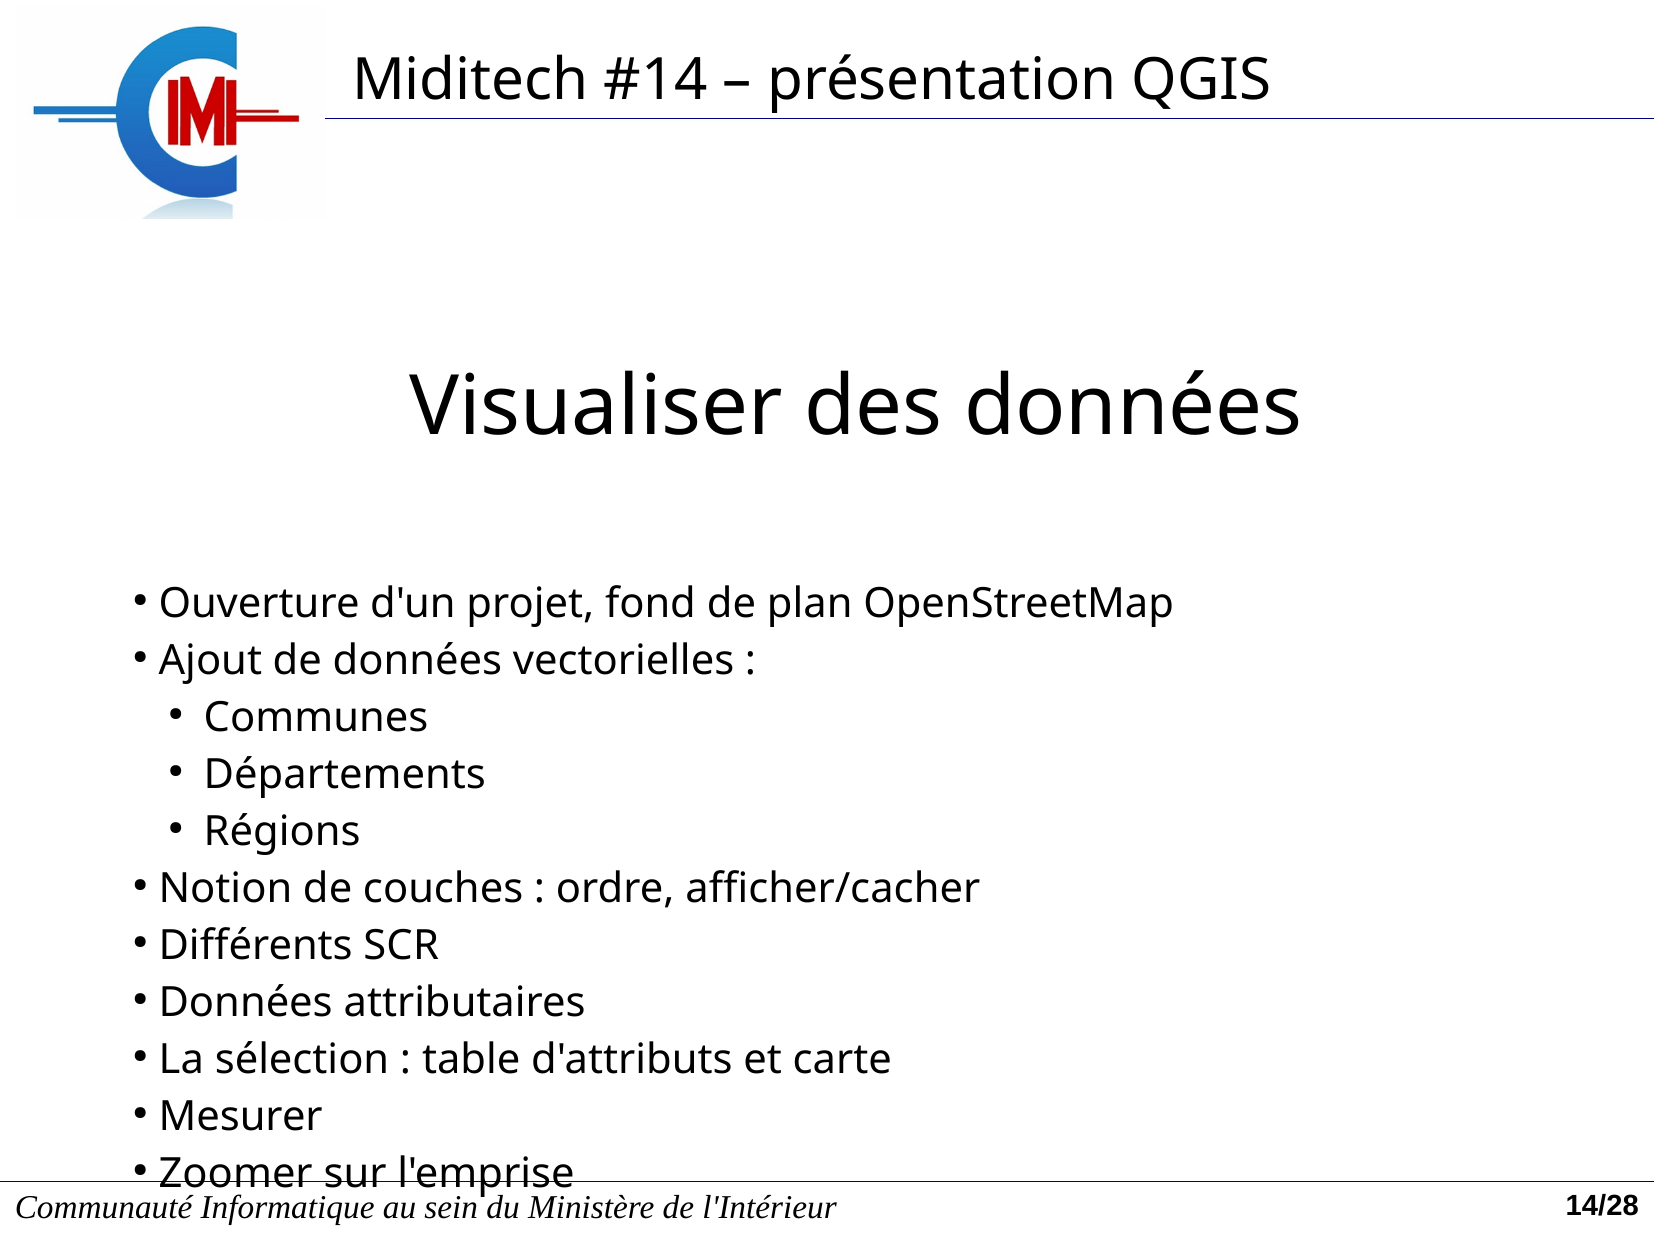

Miditech #14 – présentation QGIS
Visualiser des données
 Ouverture d'un projet, fond de plan OpenStreetMap
 Ajout de données vectorielles :
Communes
Départements
Régions
 Notion de couches : ordre, afficher/cacher
 Différents SCR
 Données attributaires
 La sélection : table d'attributs et carte
 Mesurer
 Zoomer sur l'emprise